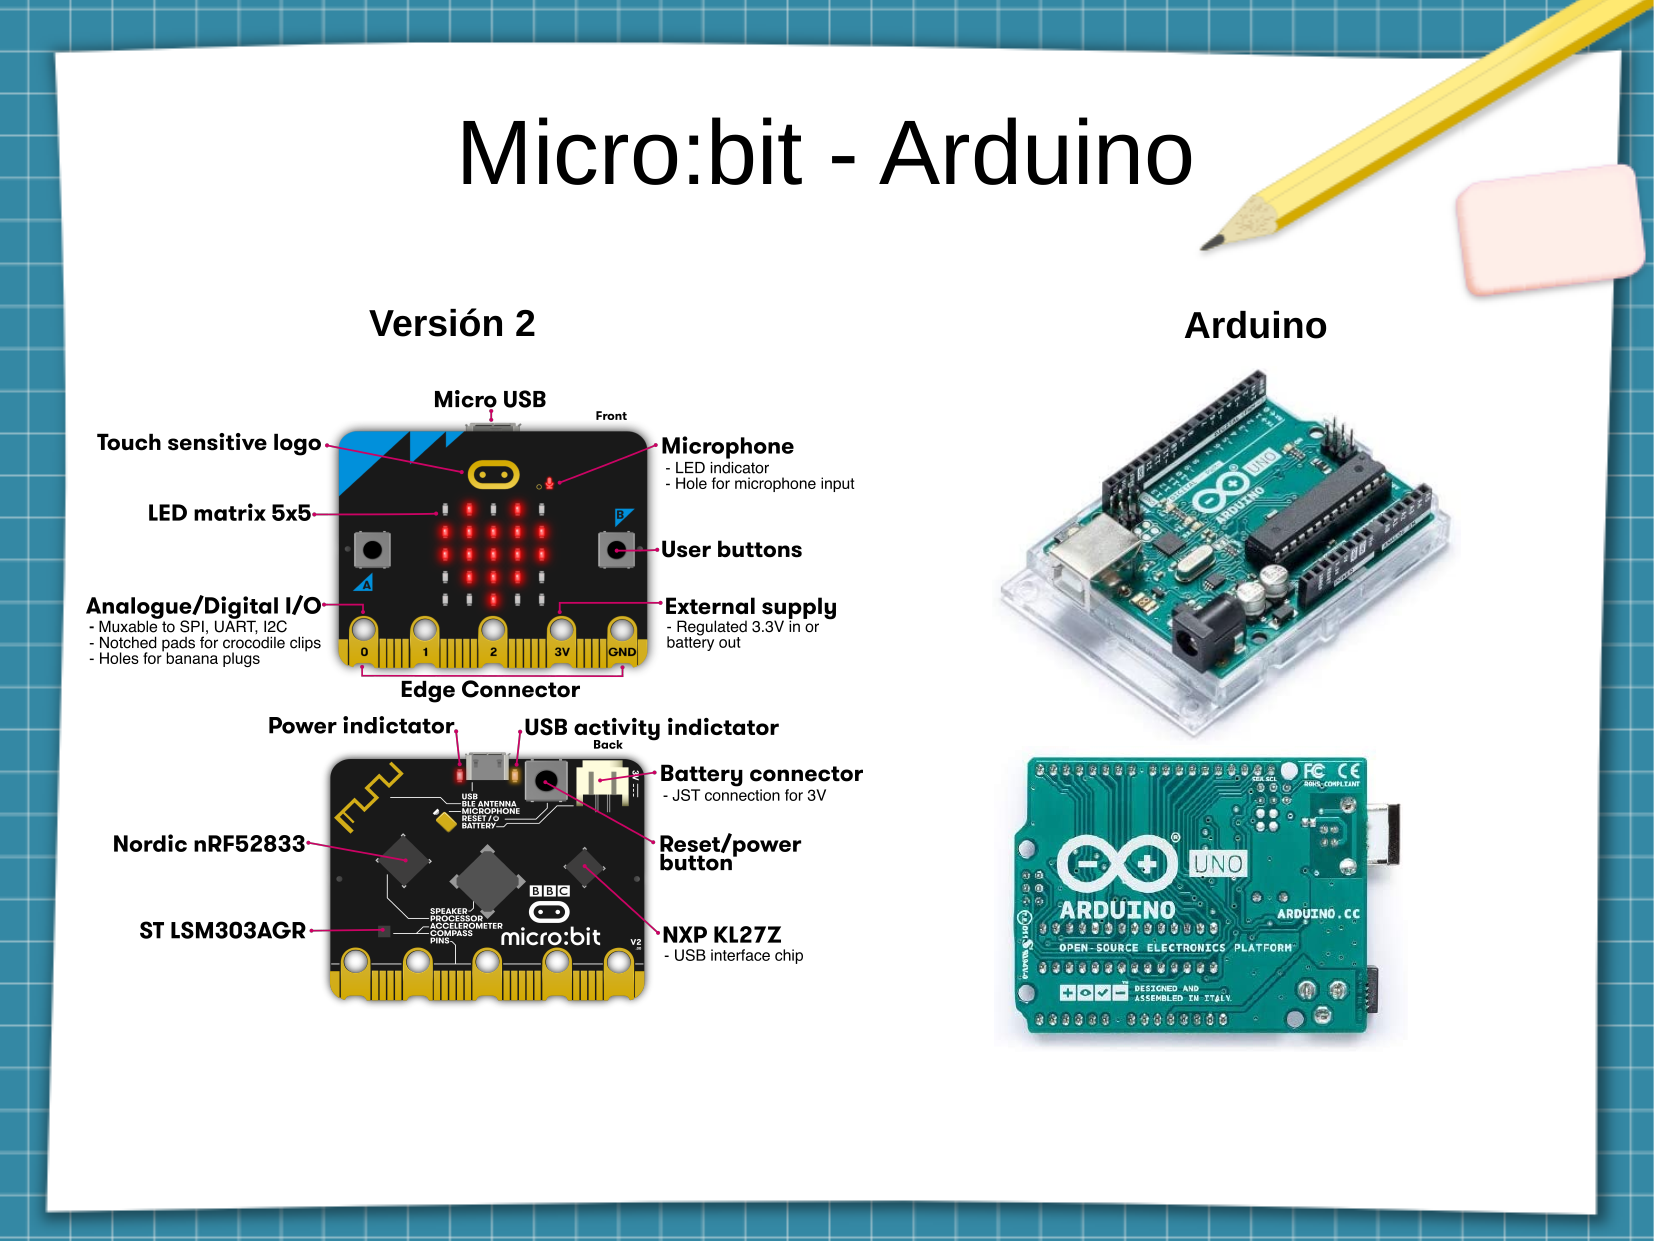

# Micro:bit - Arduino
Versión 2
Arduino